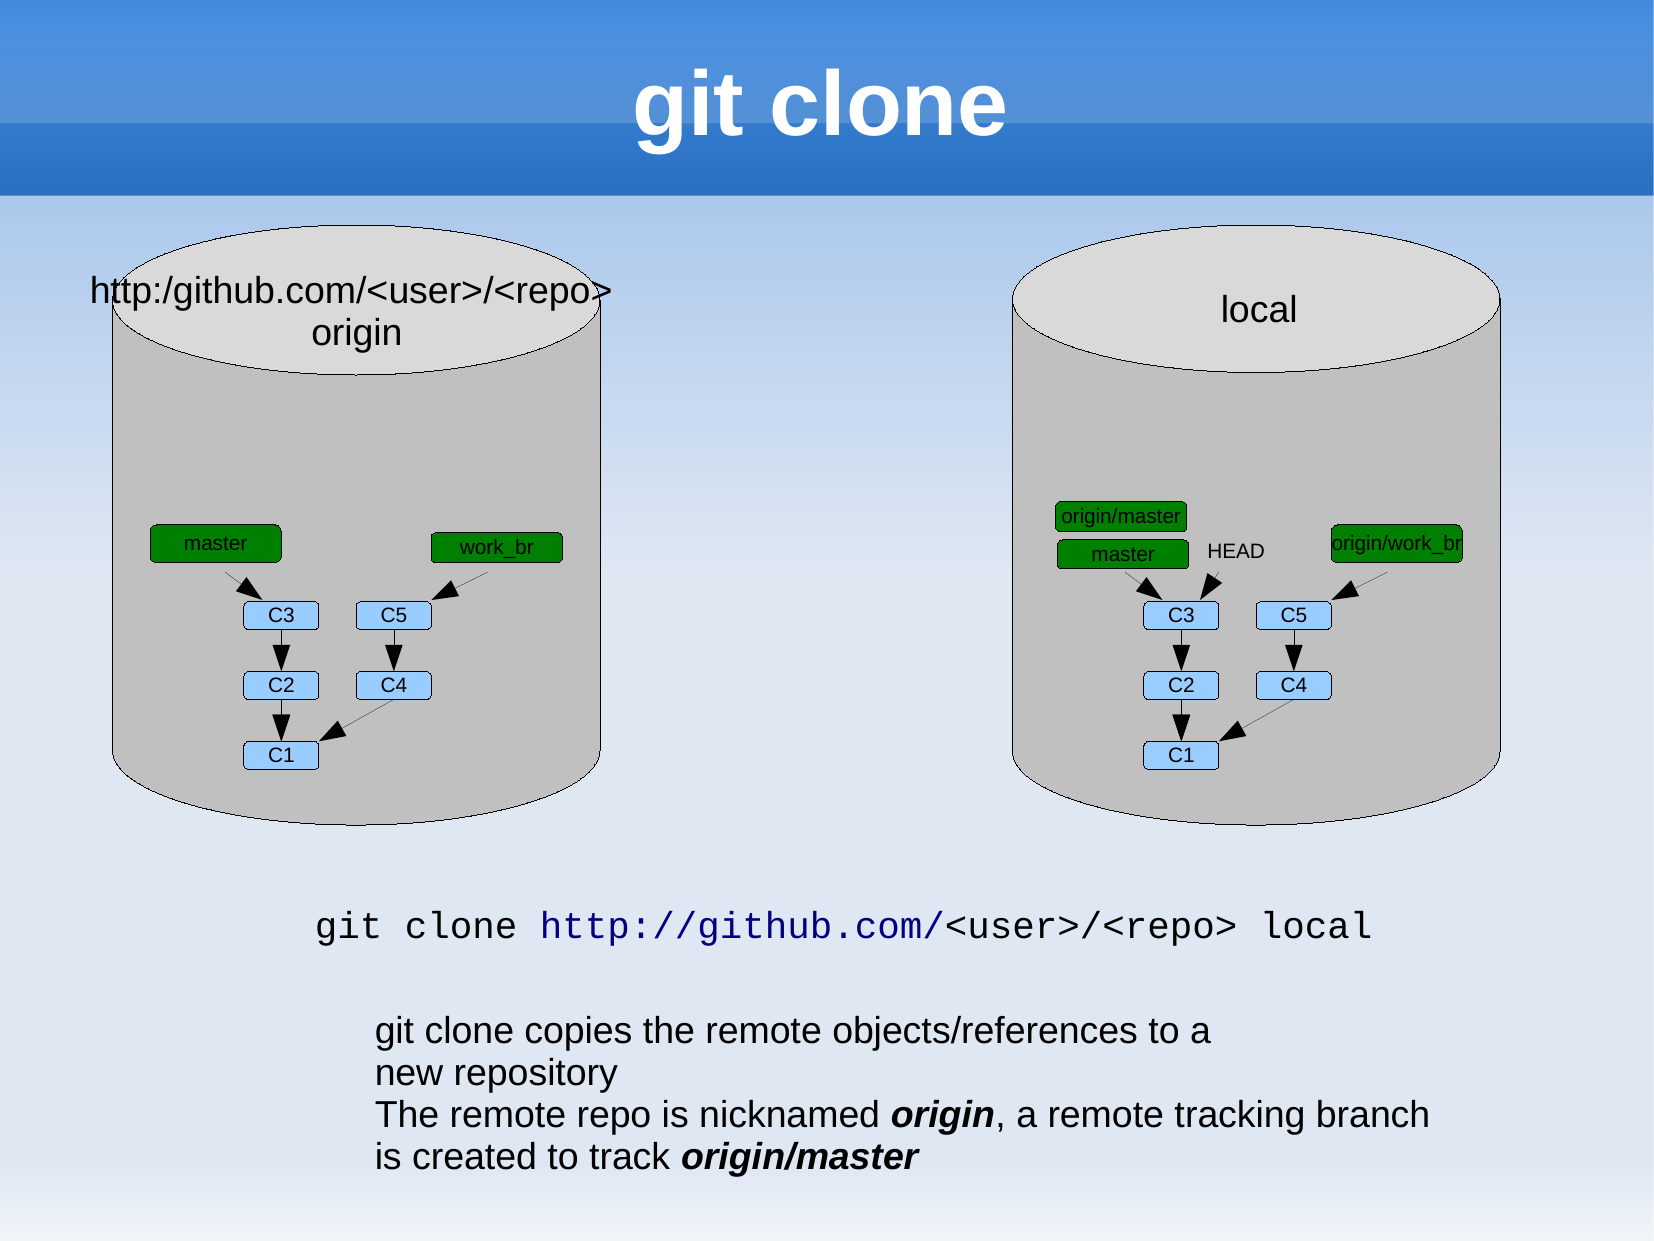

# git clone
http:/github.com/<user>/<repo>
 			origin
local
origin/master
master
origin/work_br
HEAD
work_br
master
C1
C3
C5
C1
C3
C5
C1
C2
C4
C1
C2
C4
C1
C1
git clone http://github.com/<user>/<repo> local
git clone copies the remote objects/references to a
new repository
The remote repo is nicknamed origin, a remote tracking branch
is created to track origin/master